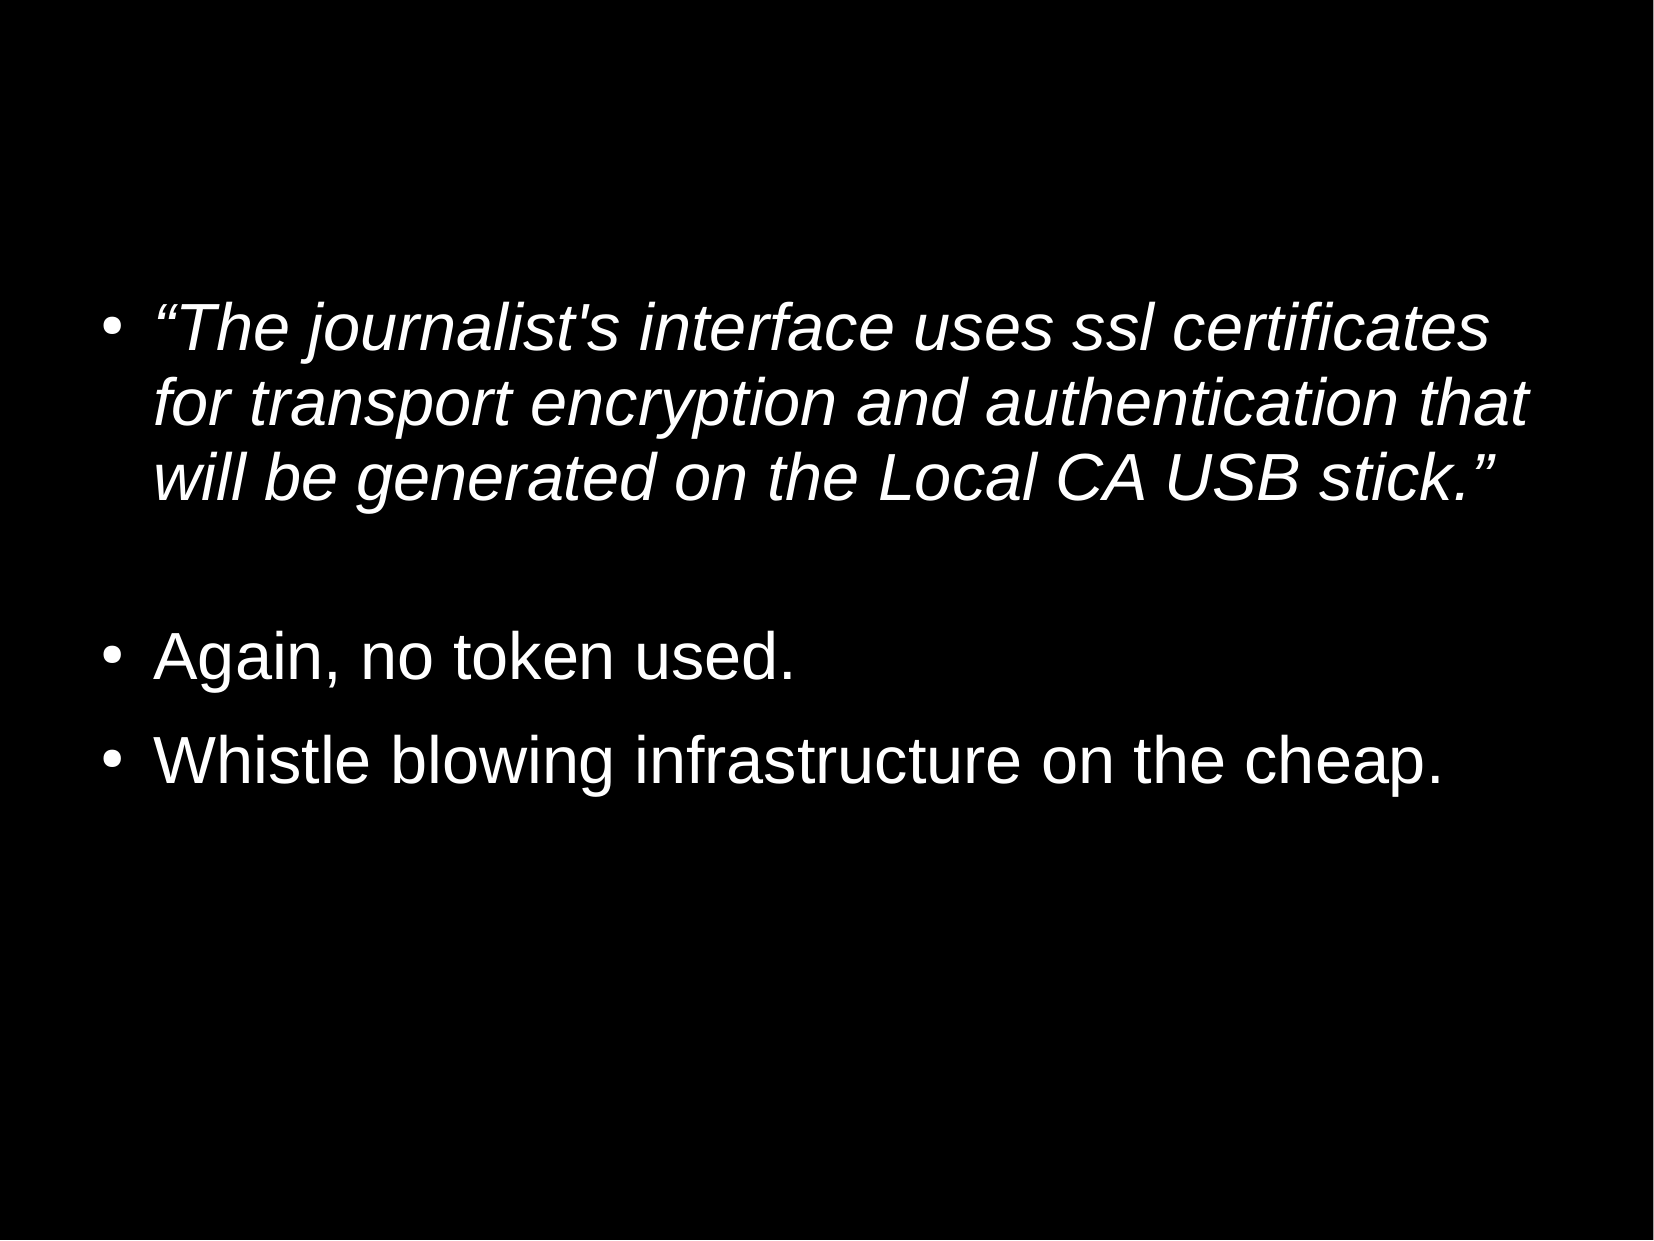

#
“The journalist's interface uses ssl certificates for transport encryption and authentication that will be generated on the Local CA USB stick.”
Again, no token used.
Whistle blowing infrastructure on the cheap.